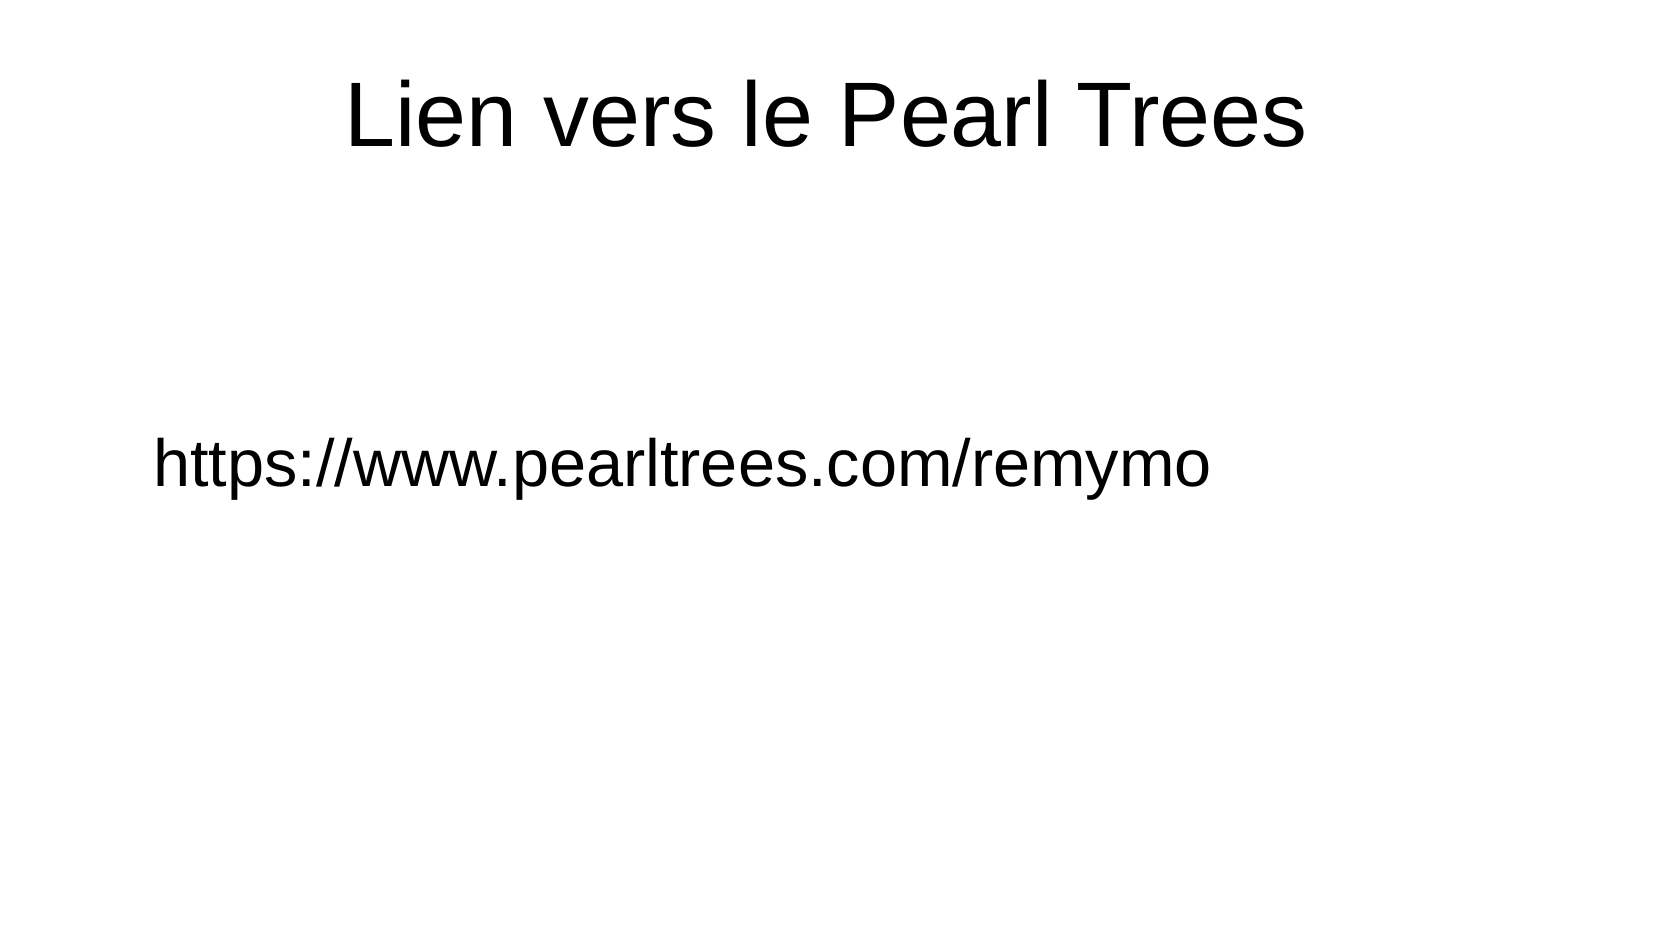

# Lien vers le Pearl Trees
https://www.pearltrees.com/remymo